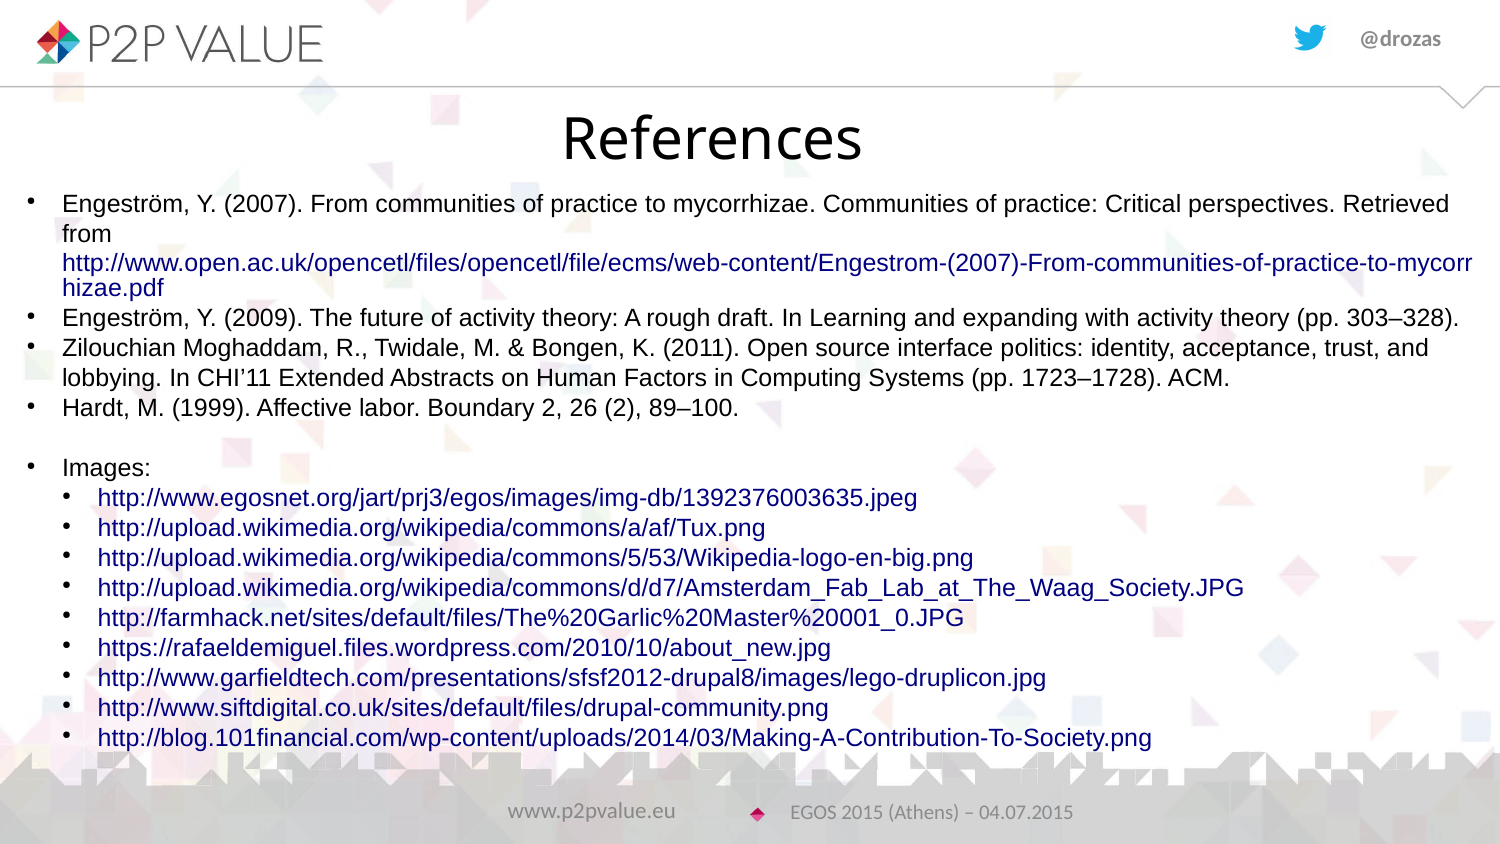

@drozas
# References
Engeström, Y. (2007). From communities of practice to mycorrhizae. Communities of practice: Critical perspectives. Retrieved from http://www.open.ac.uk/opencetl/files/opencetl/file/ecms/web-content/Engestrom-(2007)-From-communities-of-practice-to-mycorrhizae.pdf
Engeström, Y. (2009). The future of activity theory: A rough draft. In Learning and expanding with activity theory (pp. 303–328).
Zilouchian Moghaddam, R., Twidale, M. & Bongen, K. (2011). Open source interface politics: identity, acceptance, trust, and lobbying. In CHI’11 Extended Abstracts on Human Factors in Computing Systems (pp. 1723–1728). ACM.
Hardt, M. (1999). Affective labor. Boundary 2, 26 (2), 89–100.
Images:
http://www.egosnet.org/jart/prj3/egos/images/img-db/1392376003635.jpeg
http://upload.wikimedia.org/wikipedia/commons/a/af/Tux.png
http://upload.wikimedia.org/wikipedia/commons/5/53/Wikipedia-logo-en-big.png
http://upload.wikimedia.org/wikipedia/commons/d/d7/Amsterdam_Fab_Lab_at_The_Waag_Society.JPG
http://farmhack.net/sites/default/files/The%20Garlic%20Master%20001_0.JPG
https://rafaeldemiguel.files.wordpress.com/2010/10/about_new.jpg
http://www.garfieldtech.com/presentations/sfsf2012-drupal8/images/lego-druplicon.jpg
http://www.siftdigital.co.uk/sites/default/files/drupal-community.png
http://blog.101financial.com/wp-content/uploads/2014/03/Making-A-Contribution-To-Society.png
22
EGOS 2015 (Athens) – 04.07.2015
www.p2pvalue.eu